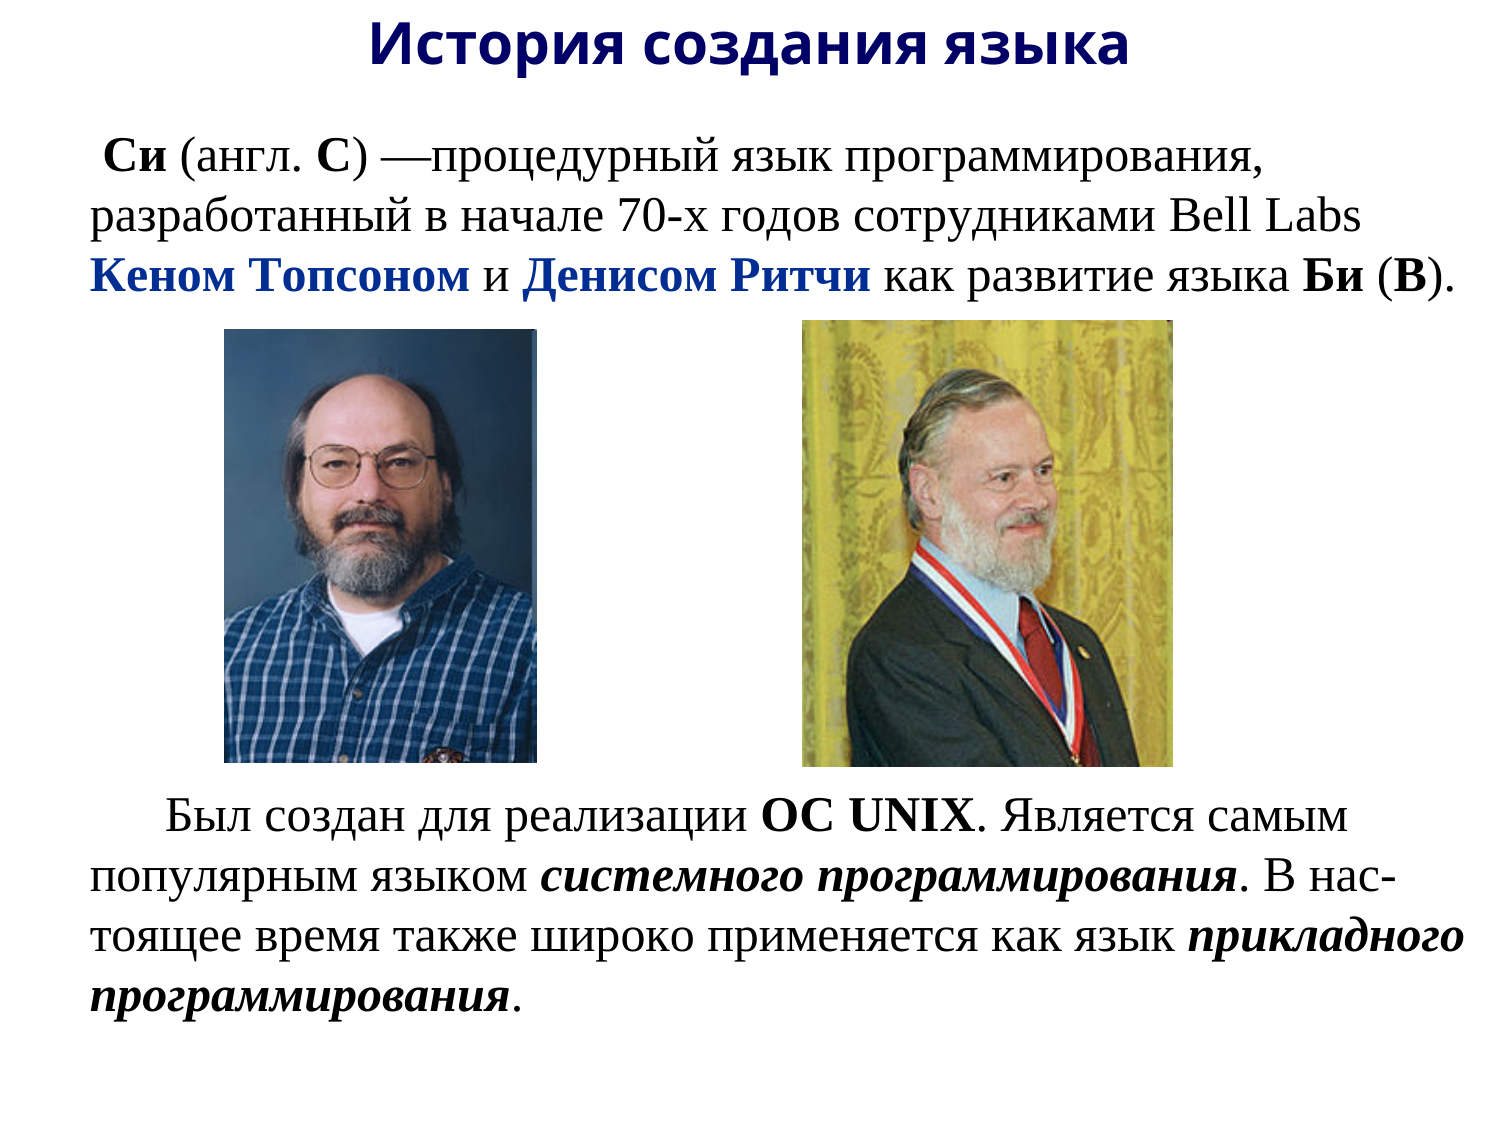

История создания языка
	 Си (англ. C) —процедурный язык программирования, разработанный в начале 70-х годов сотрудниками Bell Labs Кеном Топсоном и Денисом Ритчи как развитие языка Би (B).
		Был создан для реализации ОС UNIX. Является самым популярным языком системного программирования. В нас-тоящее время также широко применяется как язык прикладного программирования.